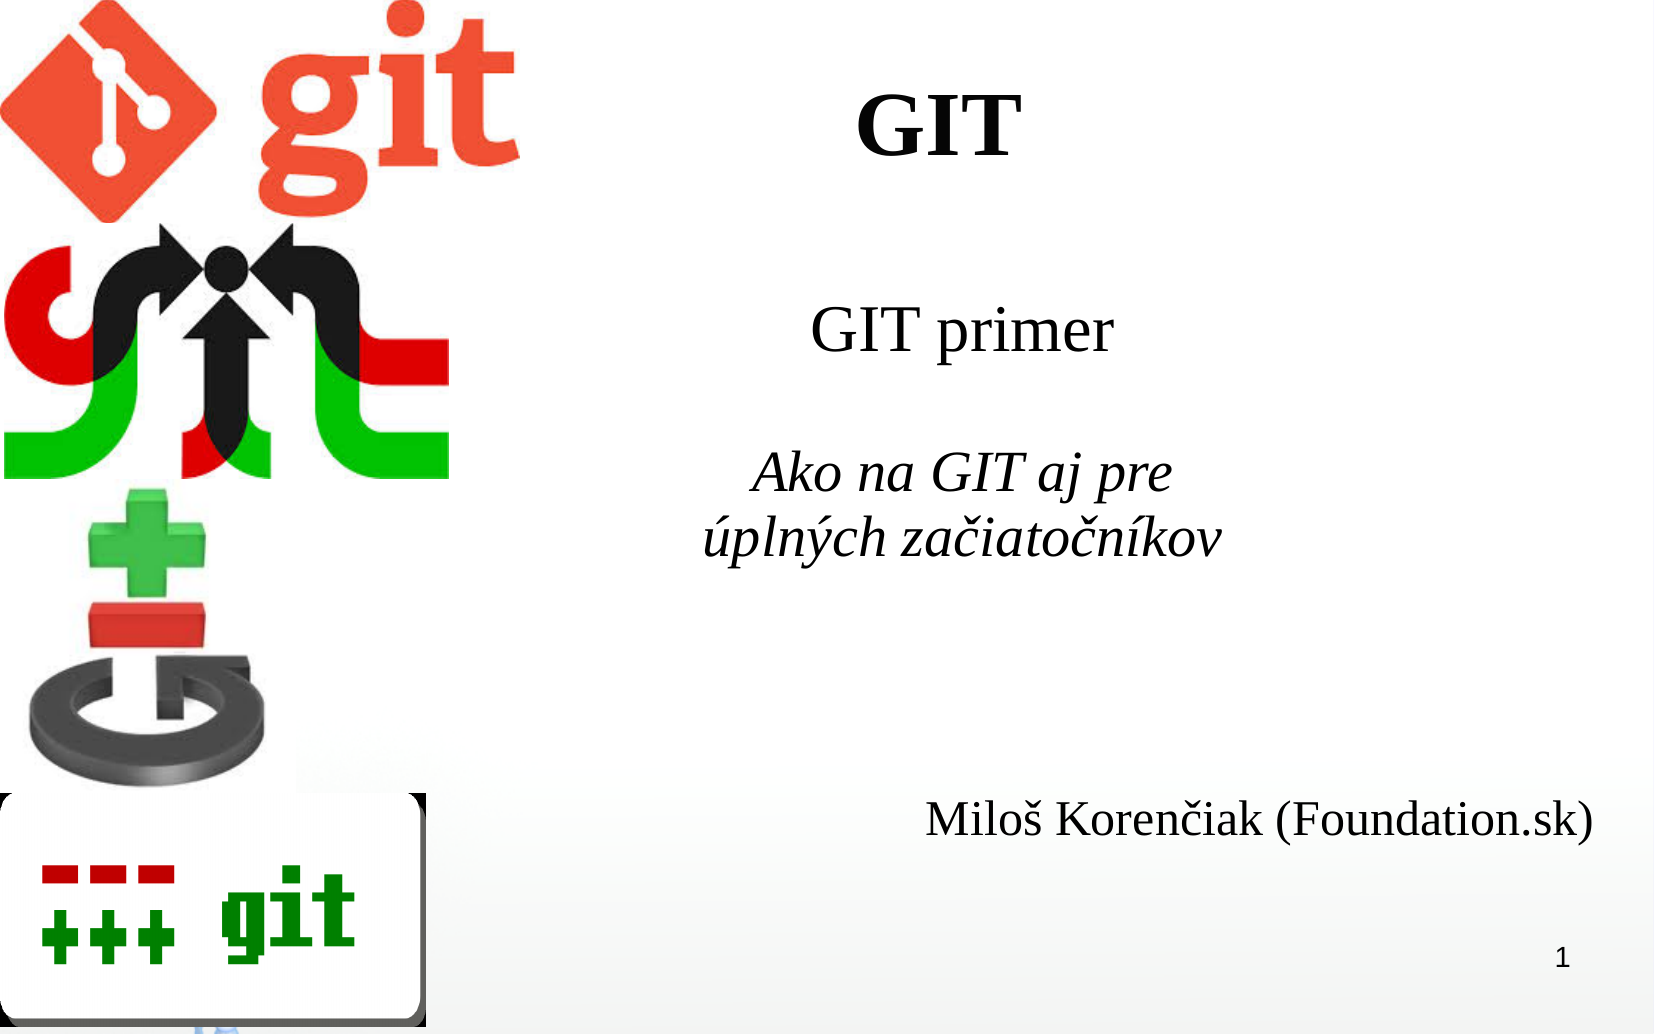

# GIT
GIT primer
Ako na GIT aj pre
úplných začiatočníkov
Miloš Korenčiak (Foundation.sk)
1